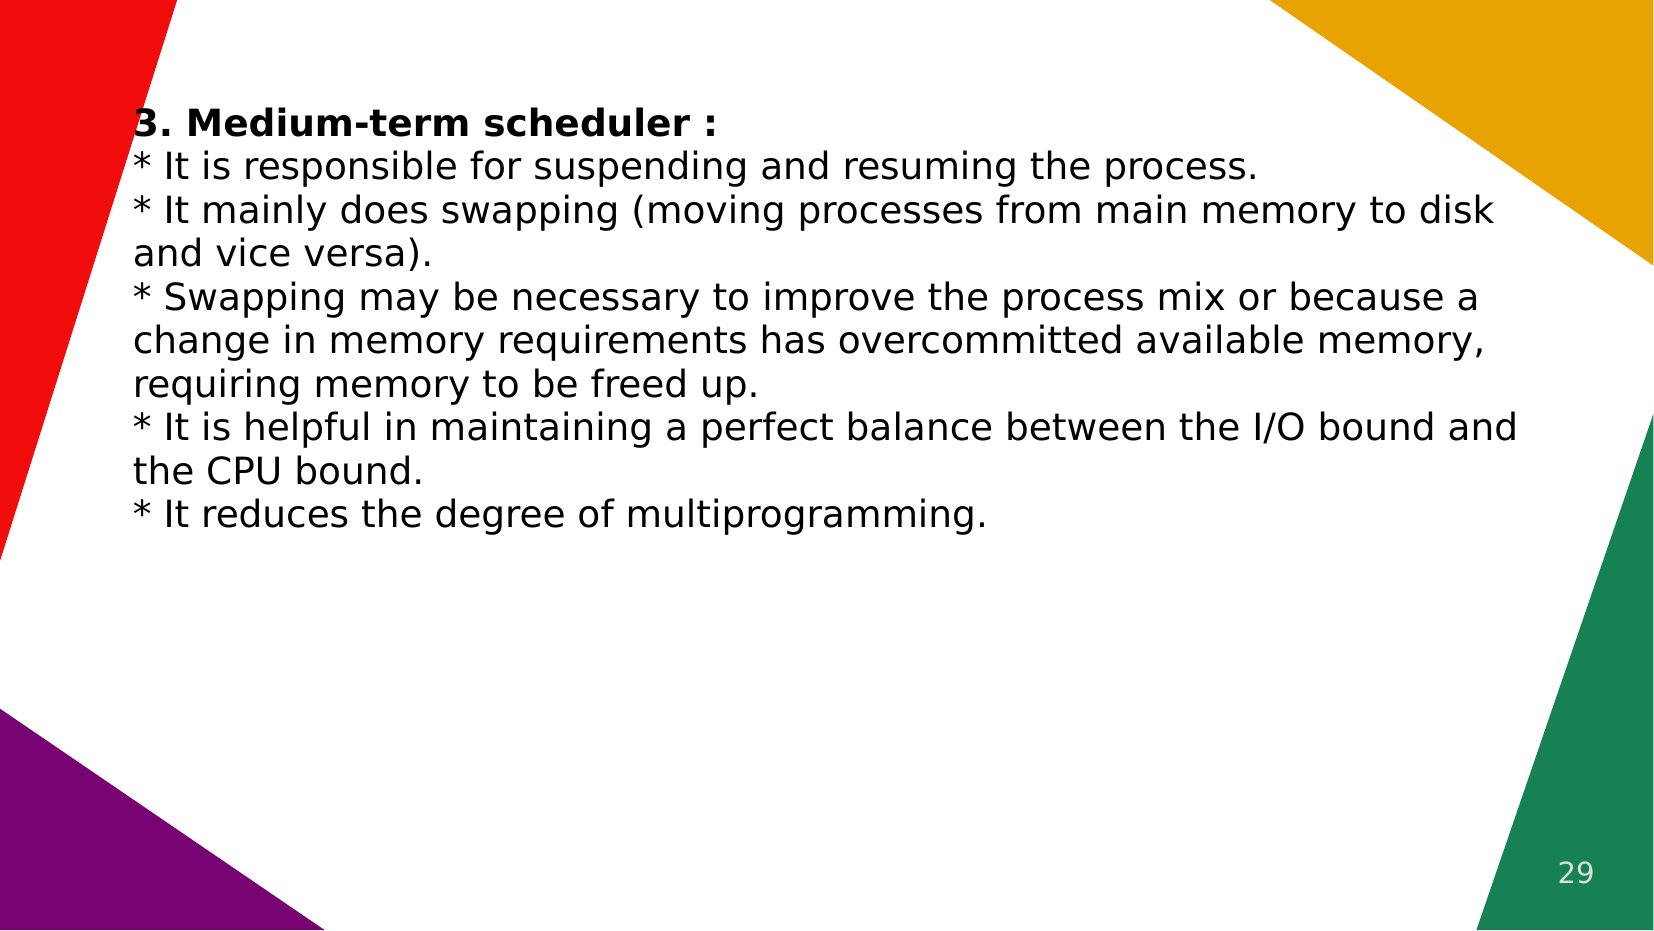

3. Medium-term scheduler :
* It is responsible for suspending and resuming the process.
* It mainly does swapping (moving processes from main memory to disk and vice versa).
* Swapping may be necessary to improve the process mix or because a change in memory requirements has overcommitted available memory, requiring memory to be freed up.
* It is helpful in maintaining a perfect balance between the I/O bound and the CPU bound.
* It reduces the degree of multiprogramming.
29